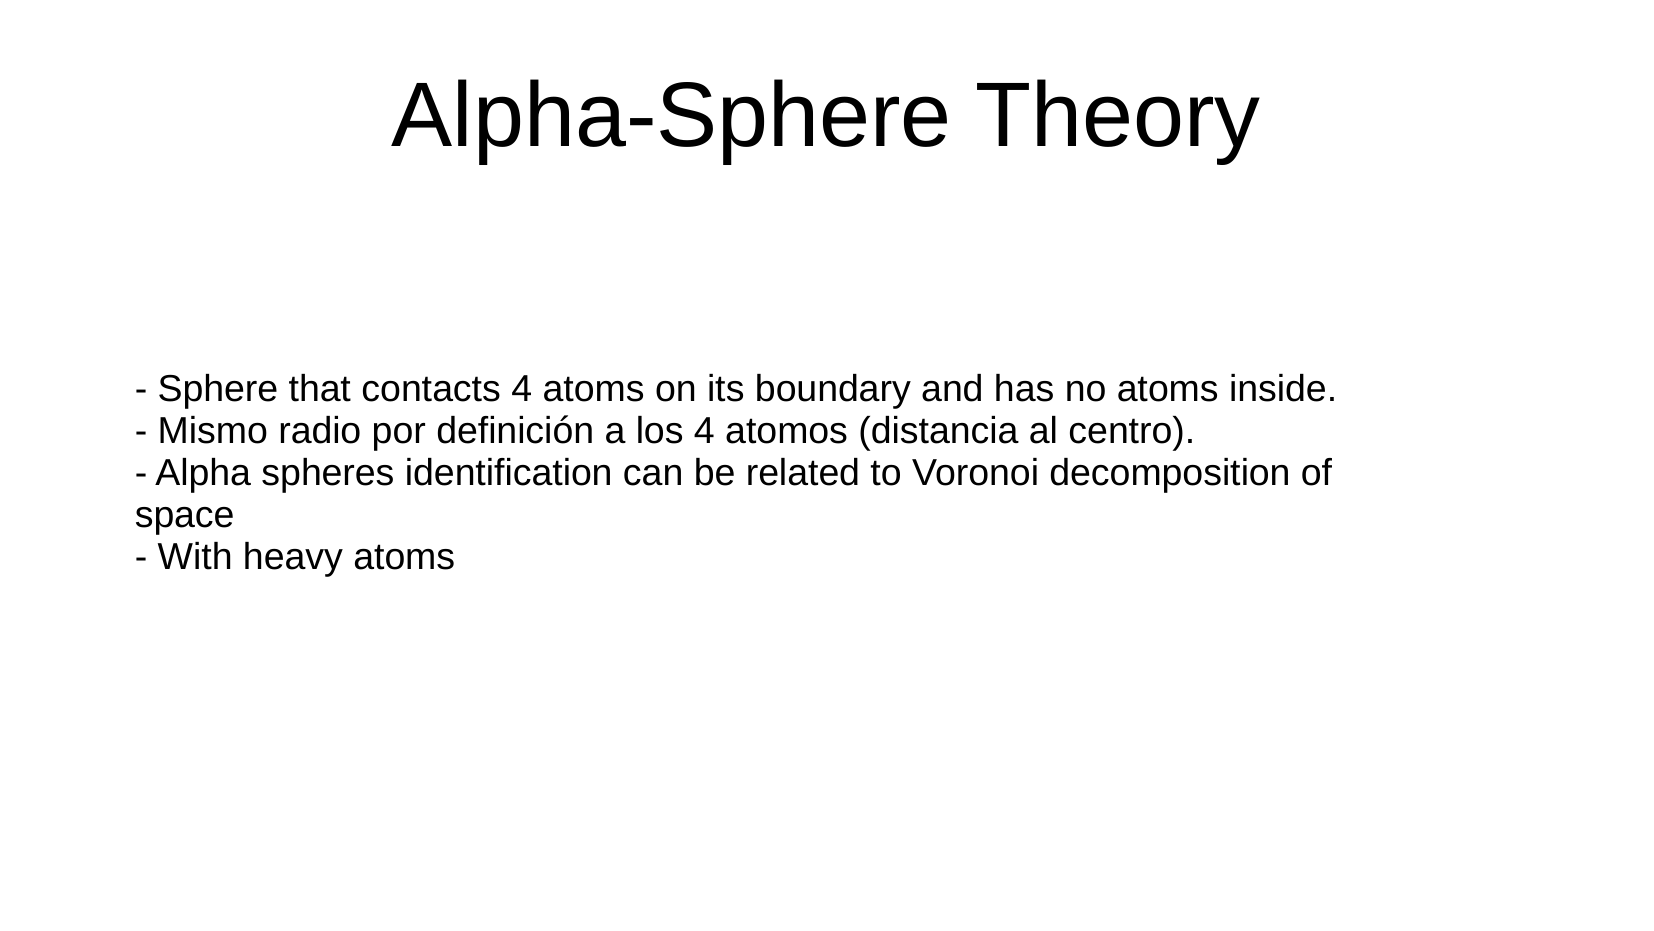

# Alpha-Sphere Theory
- Sphere that contacts 4 atoms on its boundary and has no atoms inside.
- Mismo radio por definición a los 4 atomos (distancia al centro).
- Alpha spheres identification can be related to Voronoi decomposition of space
- With heavy atoms